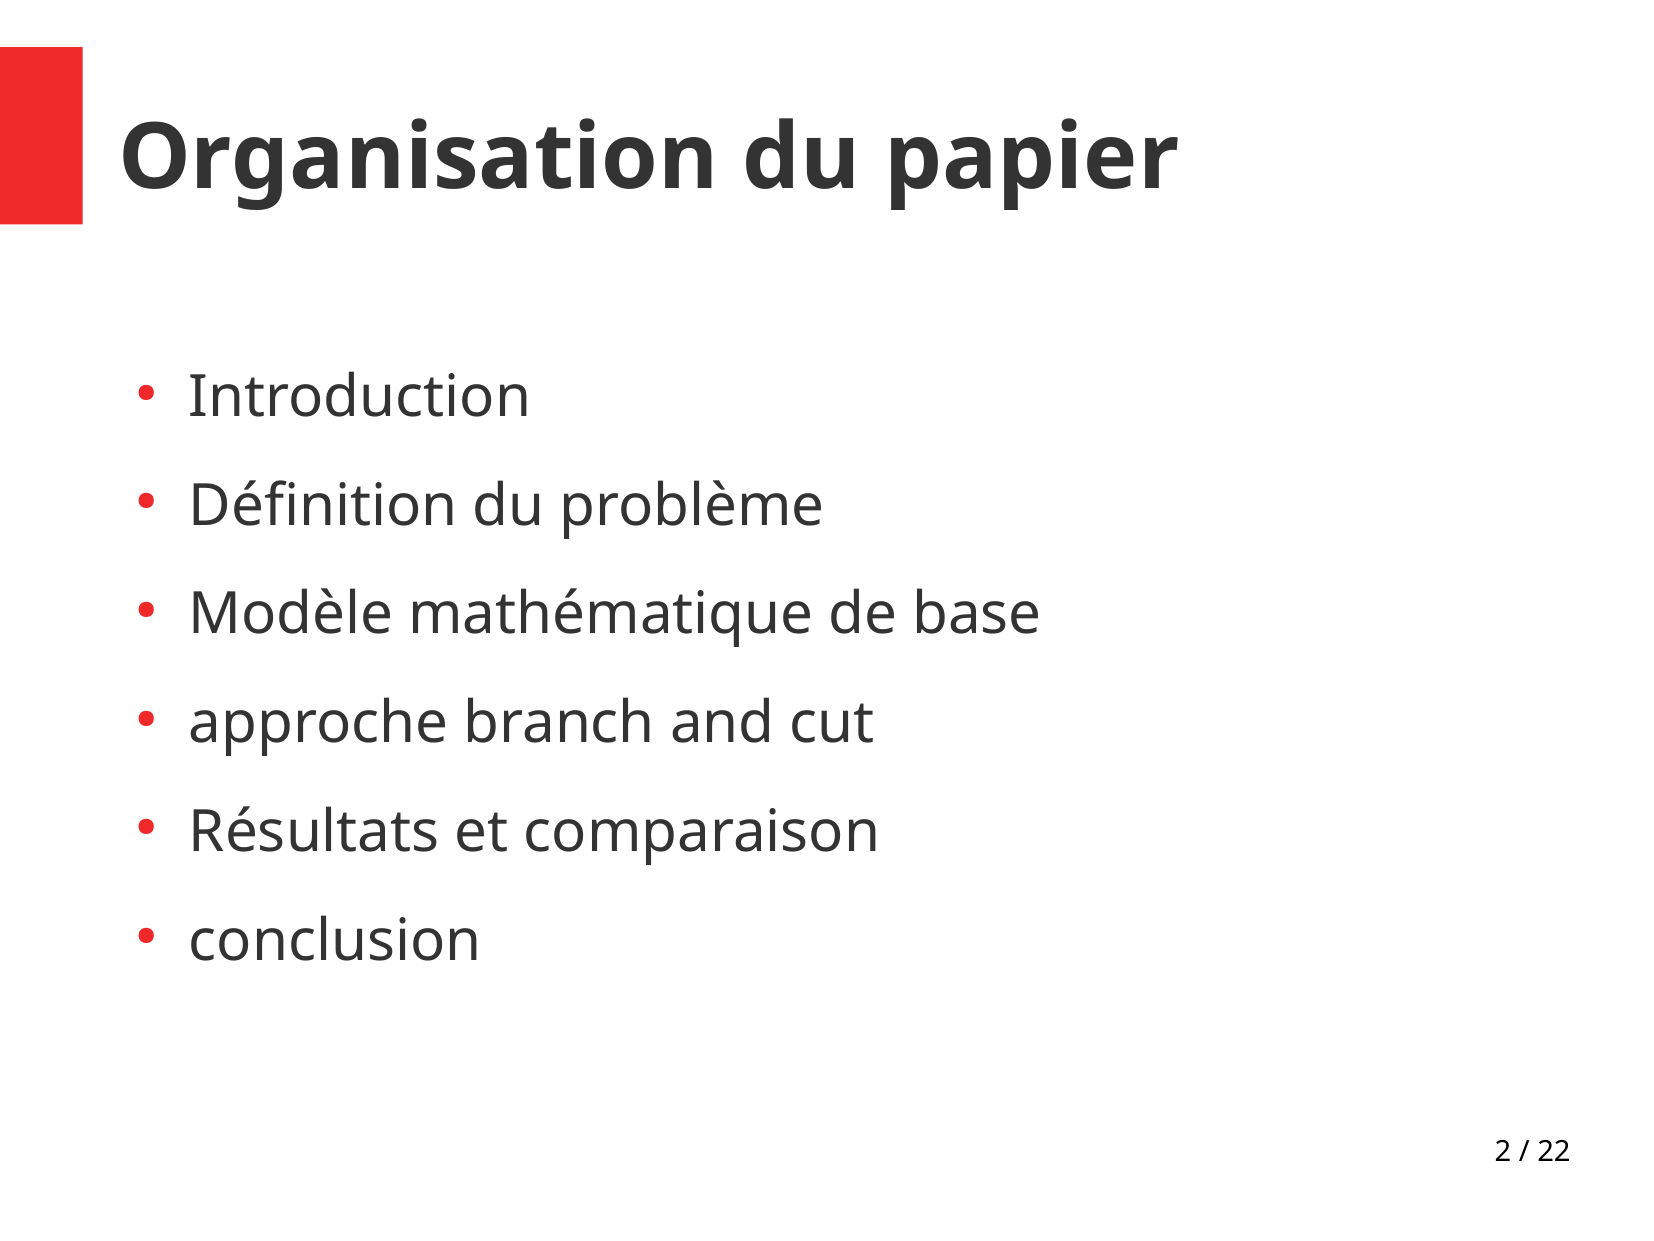

# Organisation du papier
Introduction
Définition du problème
Modèle mathématique de base
approche branch and cut
Résultats et comparaison
conclusion
2